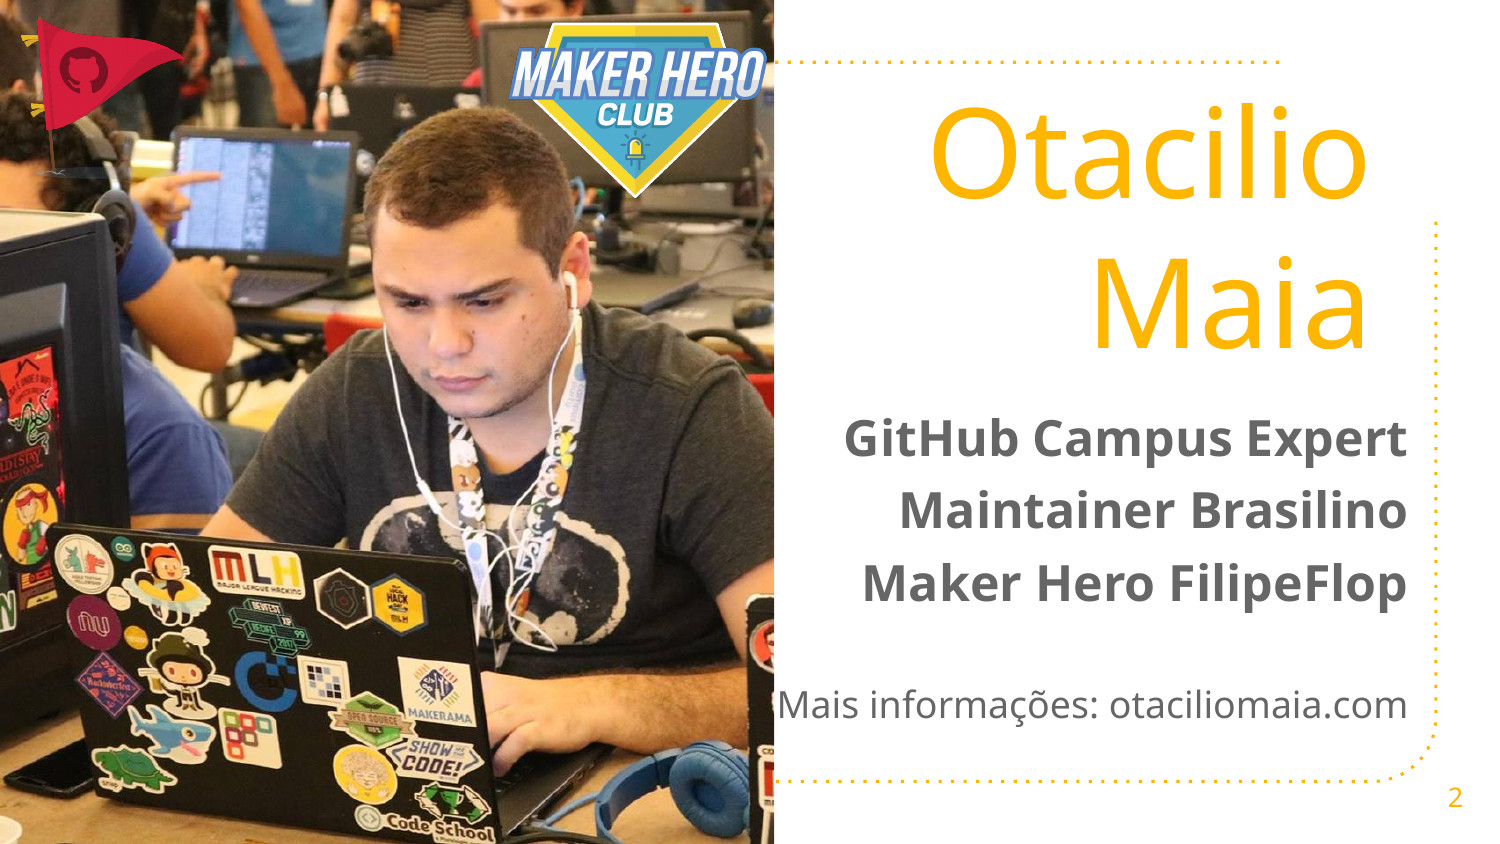

# Otacilio Maia
GitHub Campus Expert
Maintainer Brasilino
Maker Hero FilipeFlop
 Mais informações: otaciliomaia.com